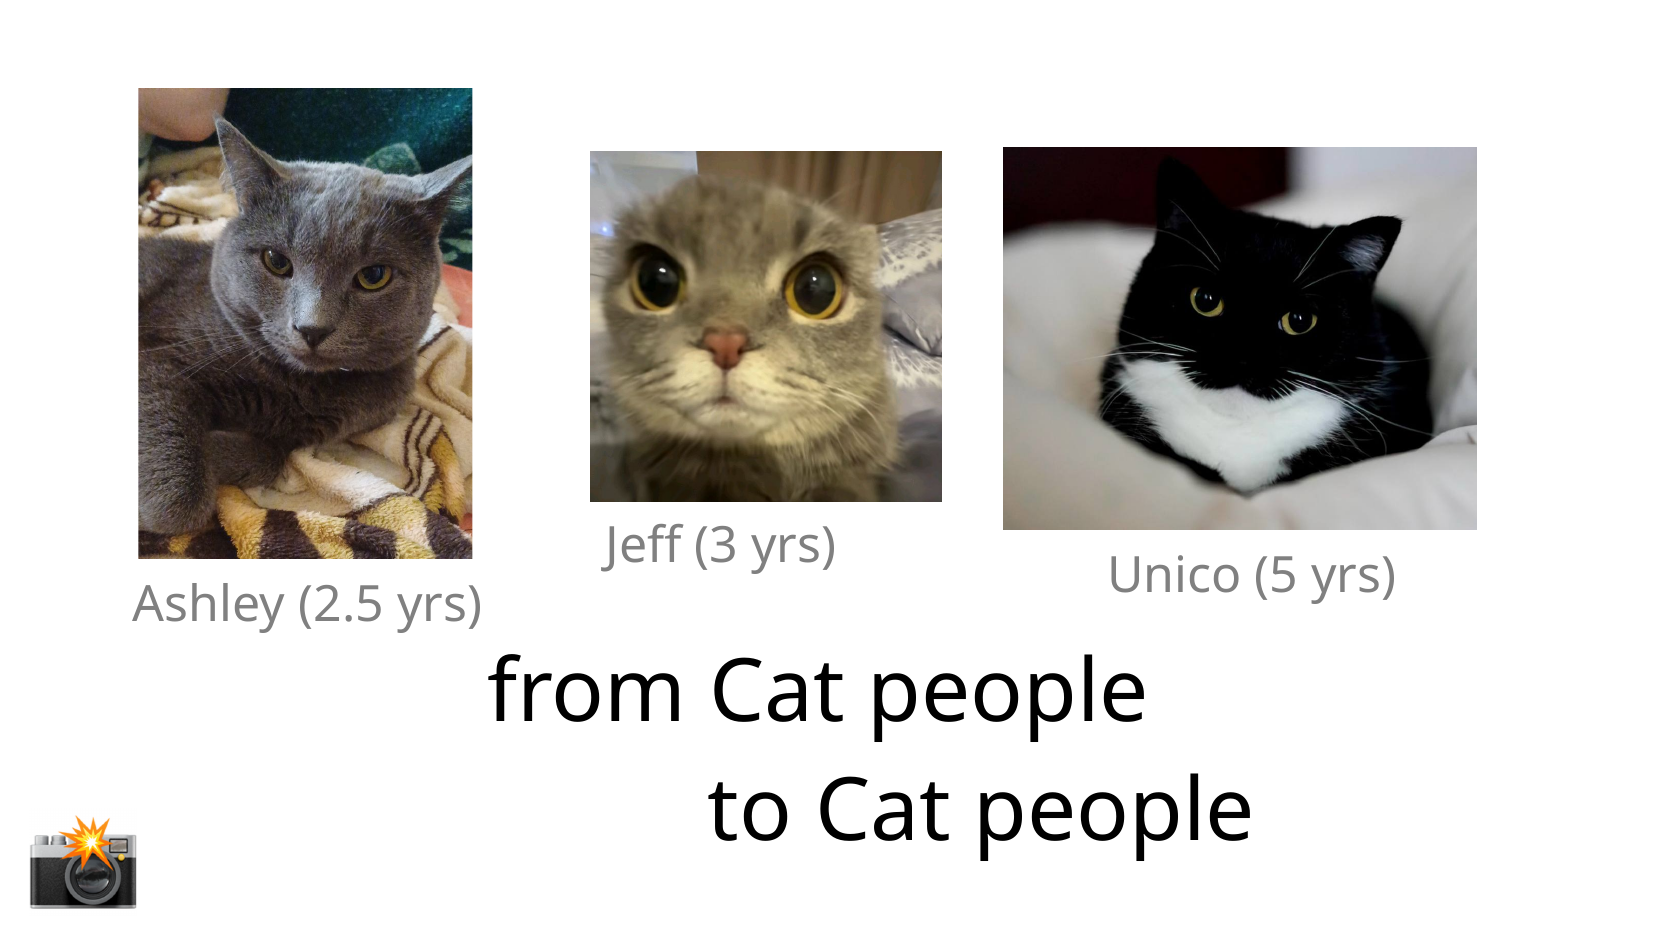

Jeff (3 yrs)
Unico (5 yrs)
Ashley (2.5 yrs)
from Cat people
to Cat people